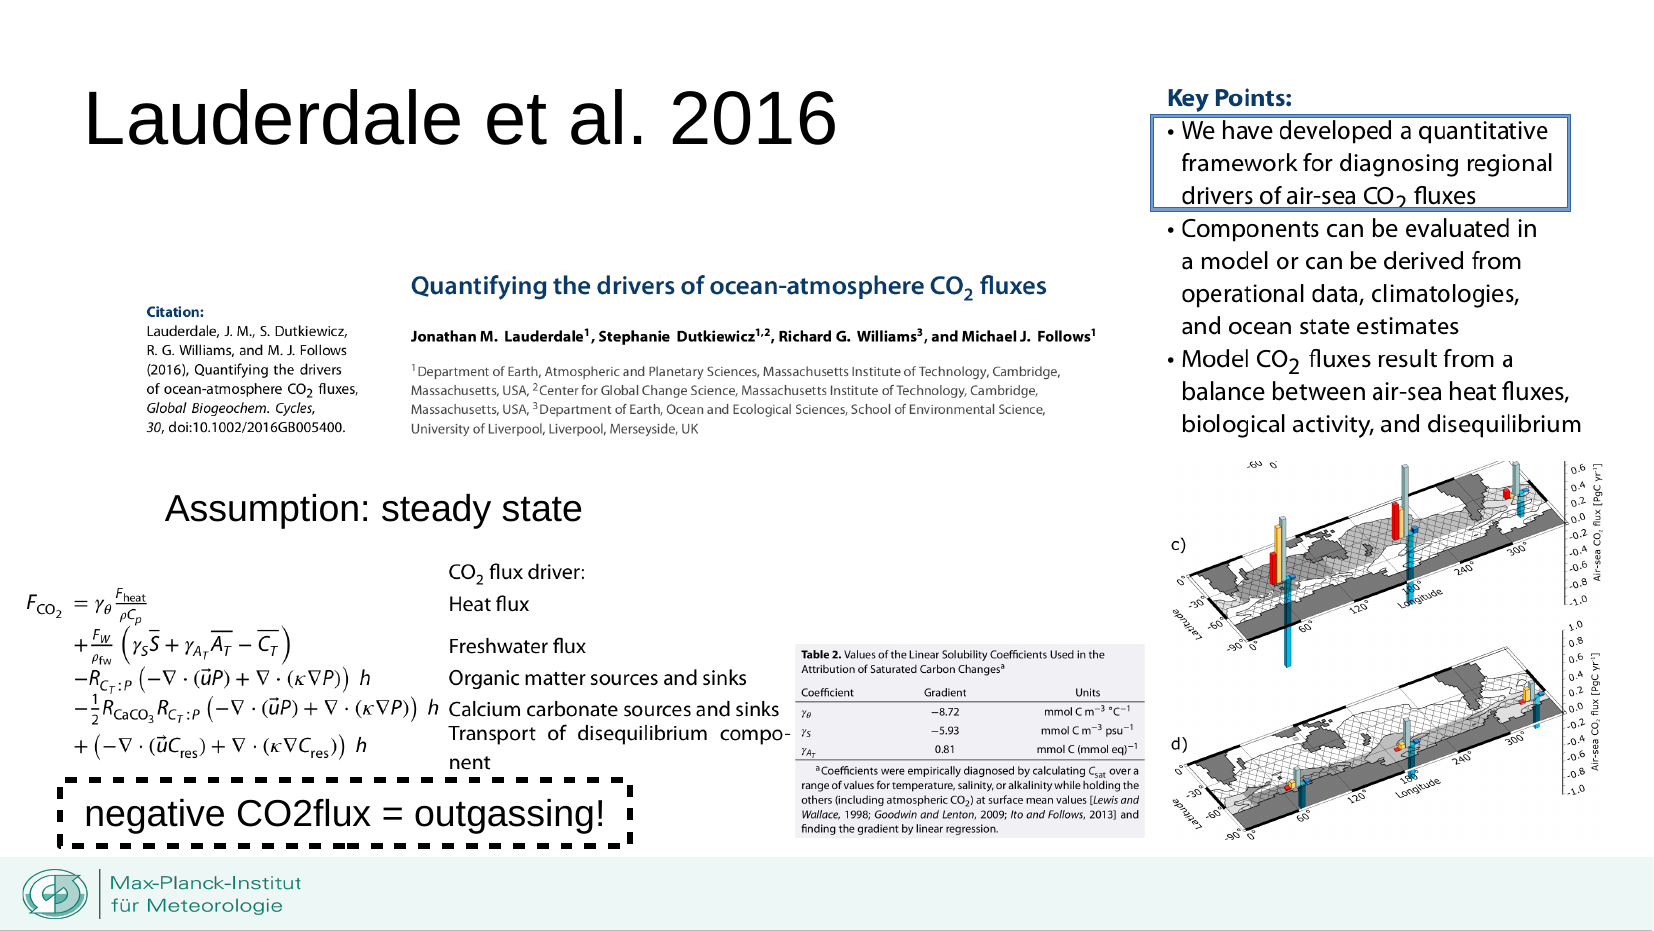

# Lauderdale et al. 2016
Assumption: steady state
negative CO2flux = outgassing!